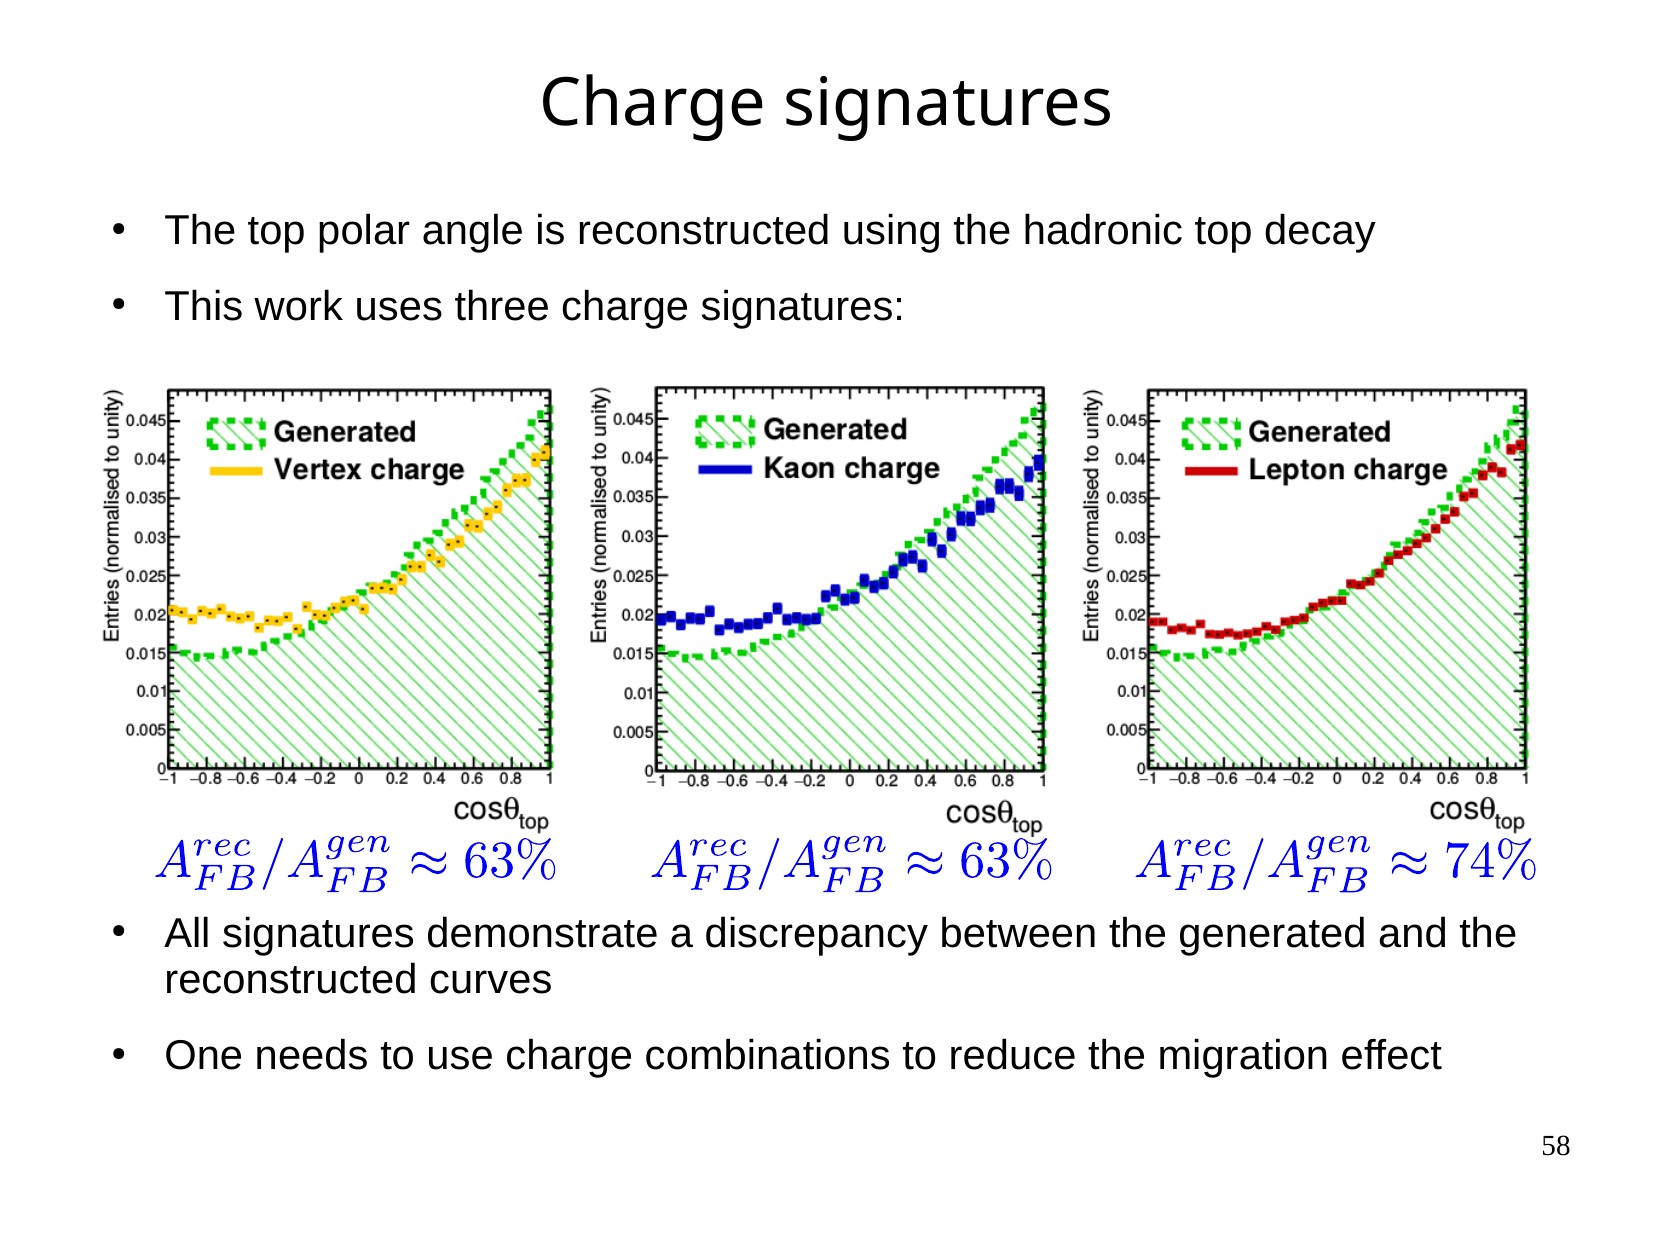

# Charge signatures
The top polar angle is reconstructed using the hadronic top decay
This work uses three charge signatures:
All signatures demonstrate a discrepancy between the generated and the reconstructed curves
One needs to use charge combinations to reduce the migration effect
58